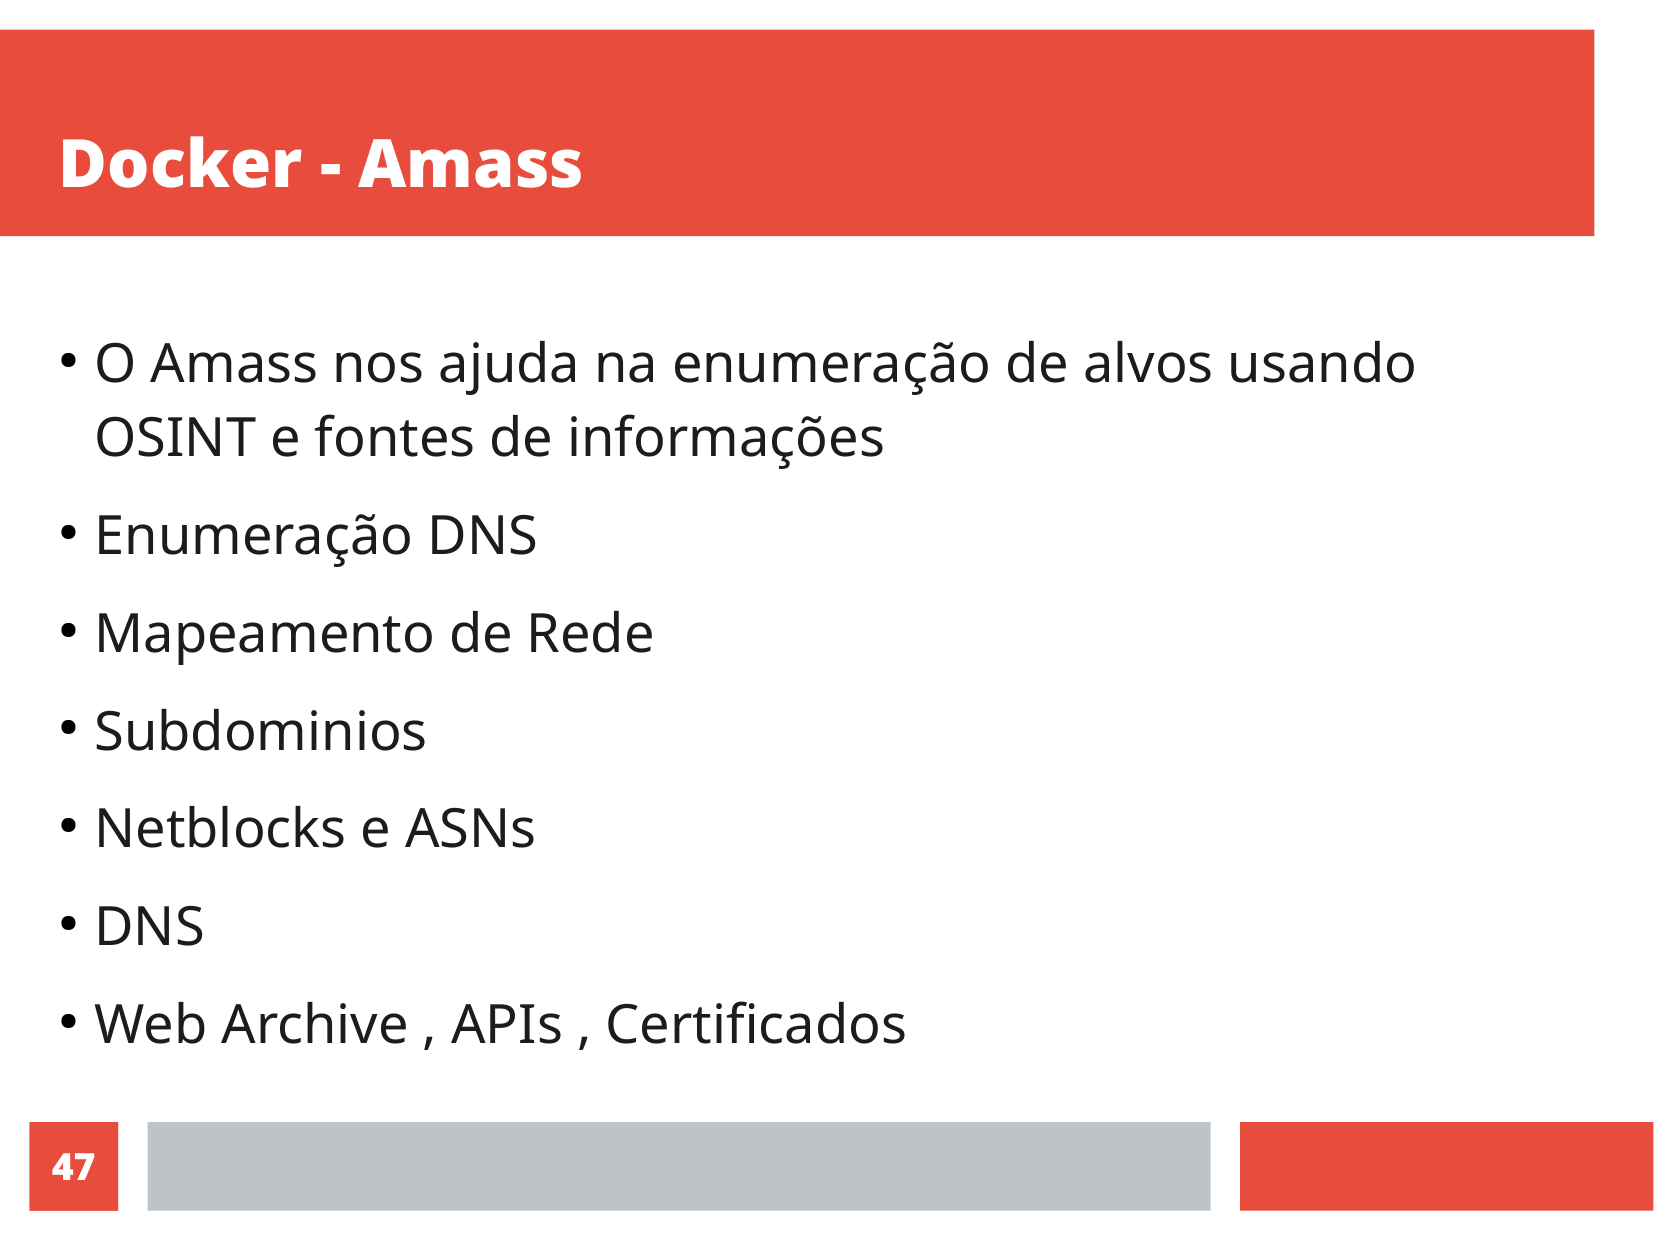

# Docker - Amass
O Amass nos ajuda na enumeração de alvos usando OSINT e fontes de informações
Enumeração DNS
Mapeamento de Rede
Subdominios
Netblocks e ASNs
DNS
Web Archive , APIs , Certificados
47